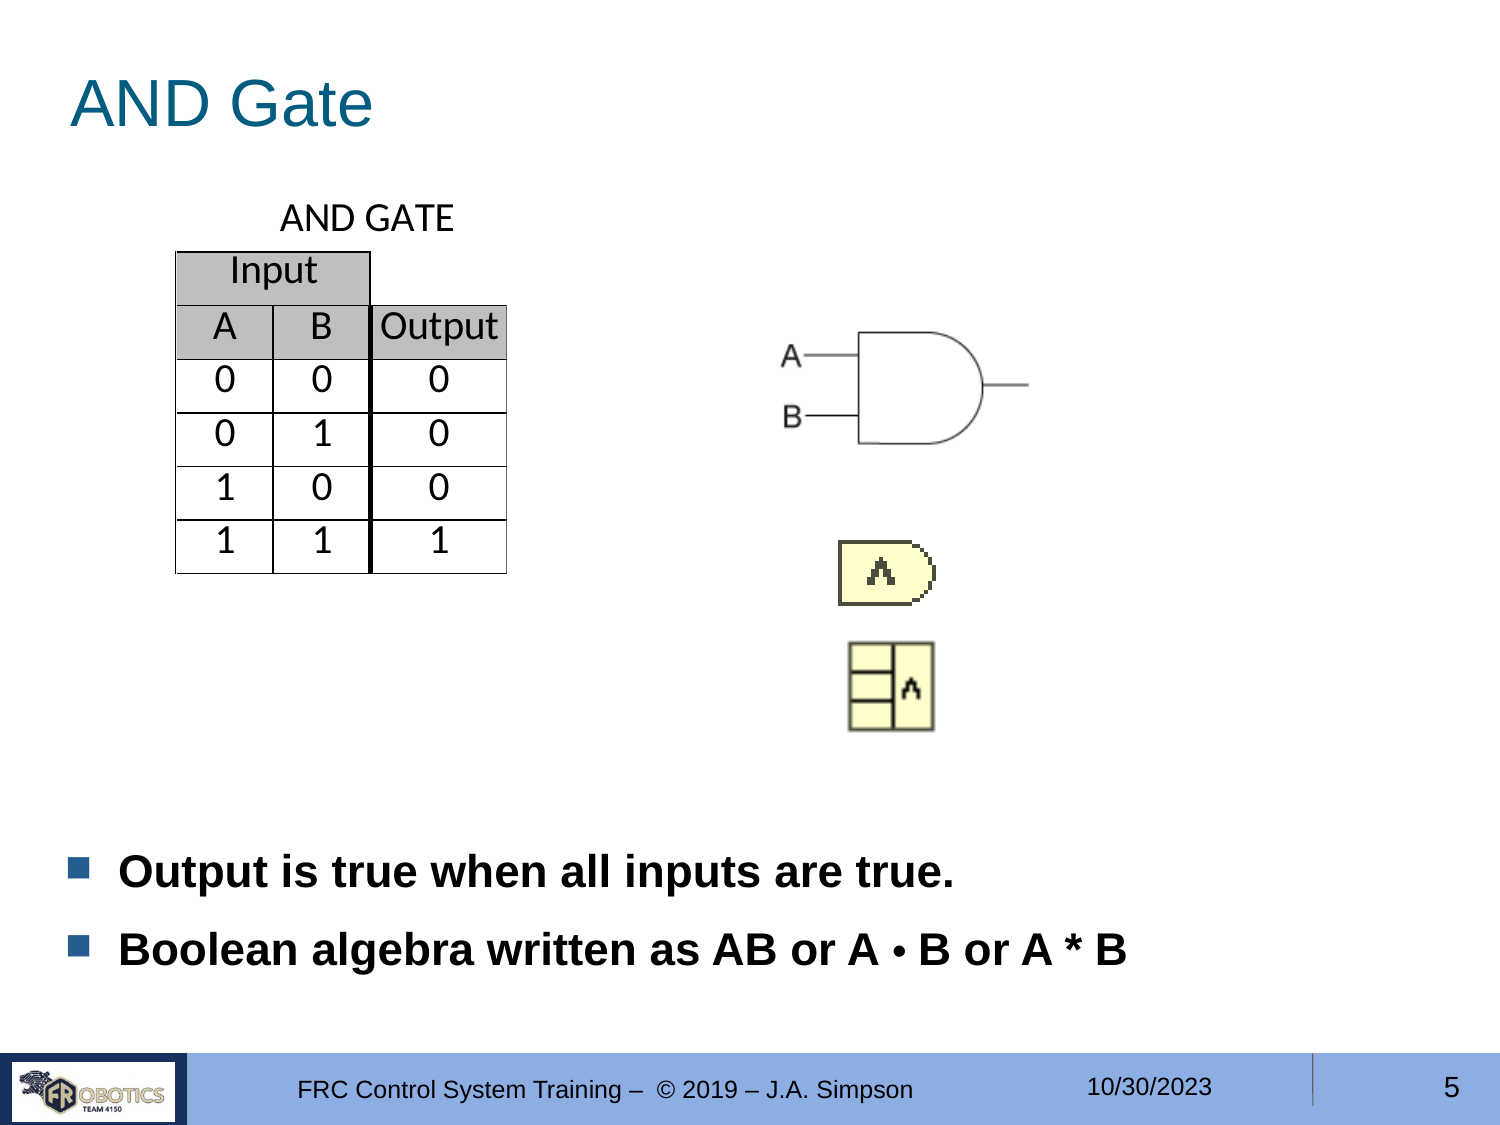

# AND Gate
Output is true when all inputs are true.
Boolean algebra written as AB or A • B or A * B
10/30/2023
FRC Control System Training – © 2019 – J.A. Simpson